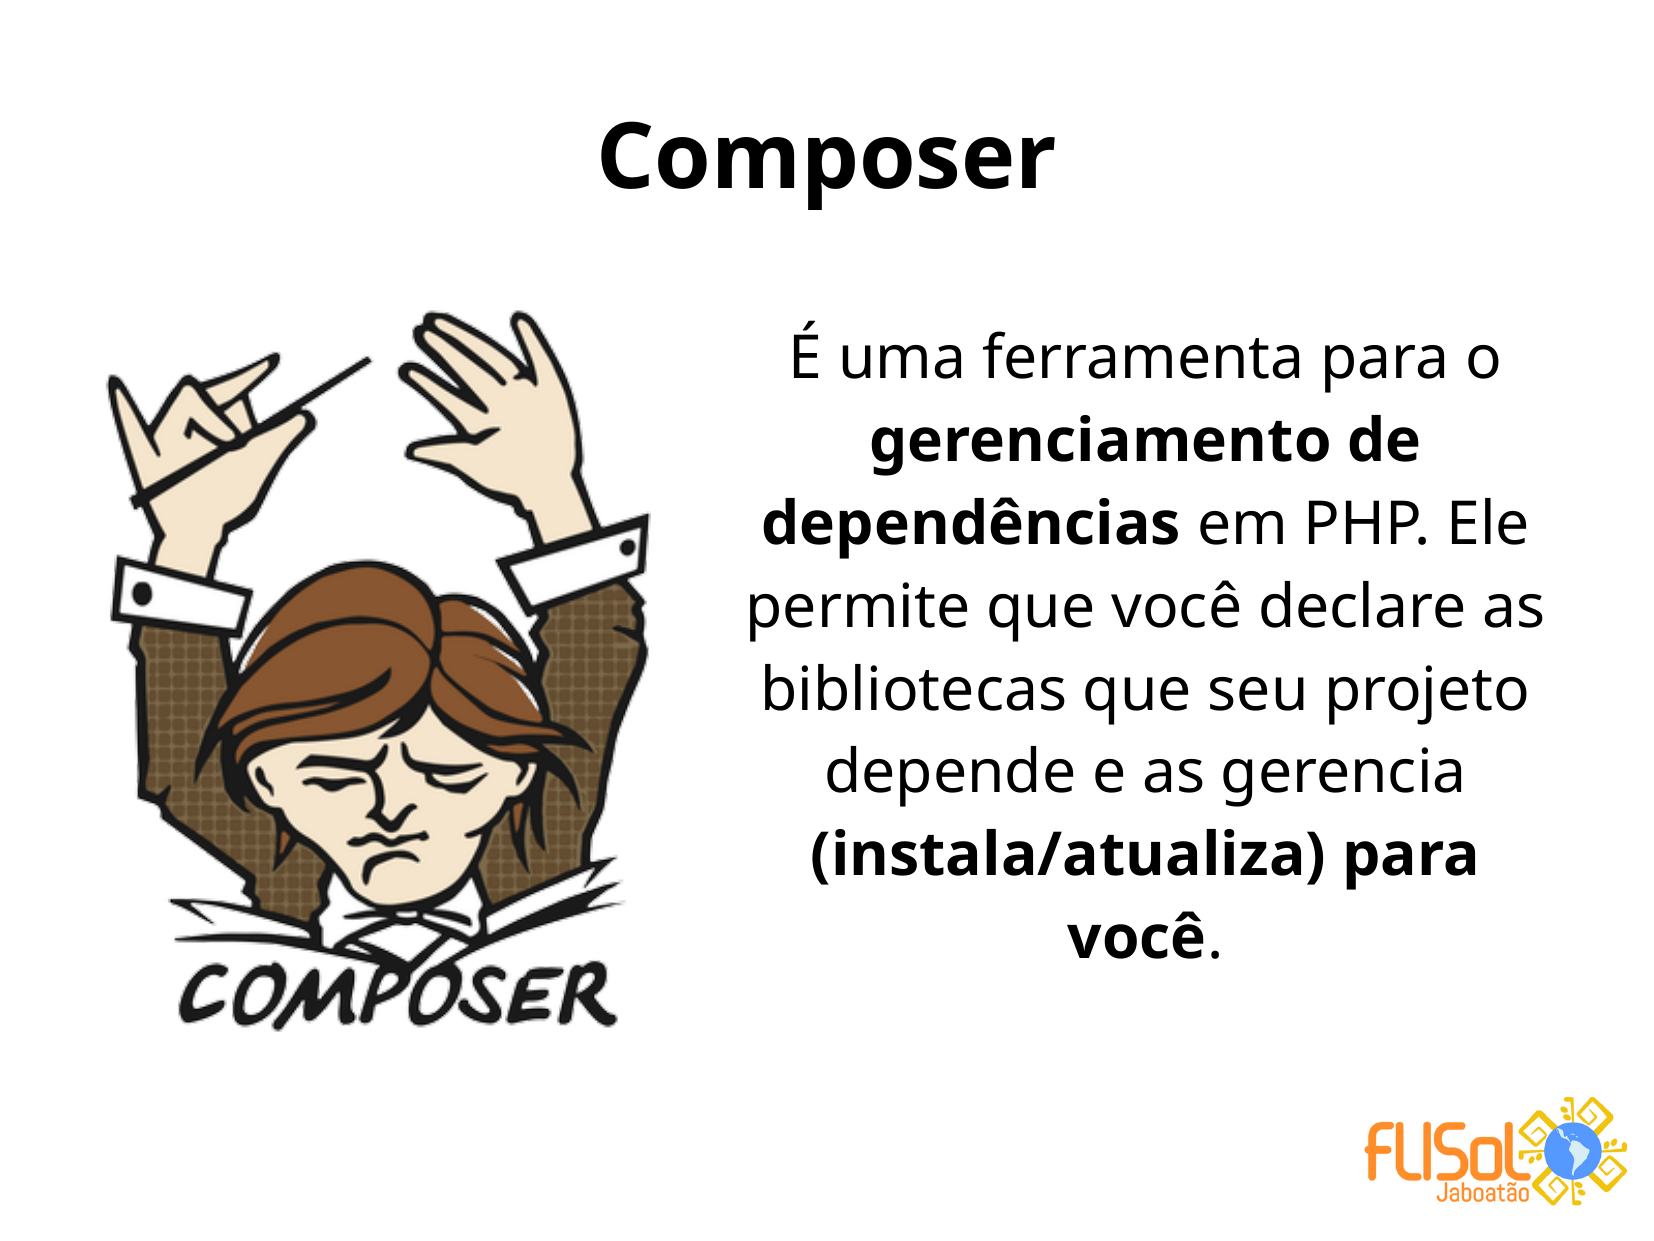

# Composer
É uma ferramenta para o gerenciamento de dependências em PHP. Ele permite que você declare as bibliotecas que seu projeto depende e as gerencia (instala/atualiza) para você.